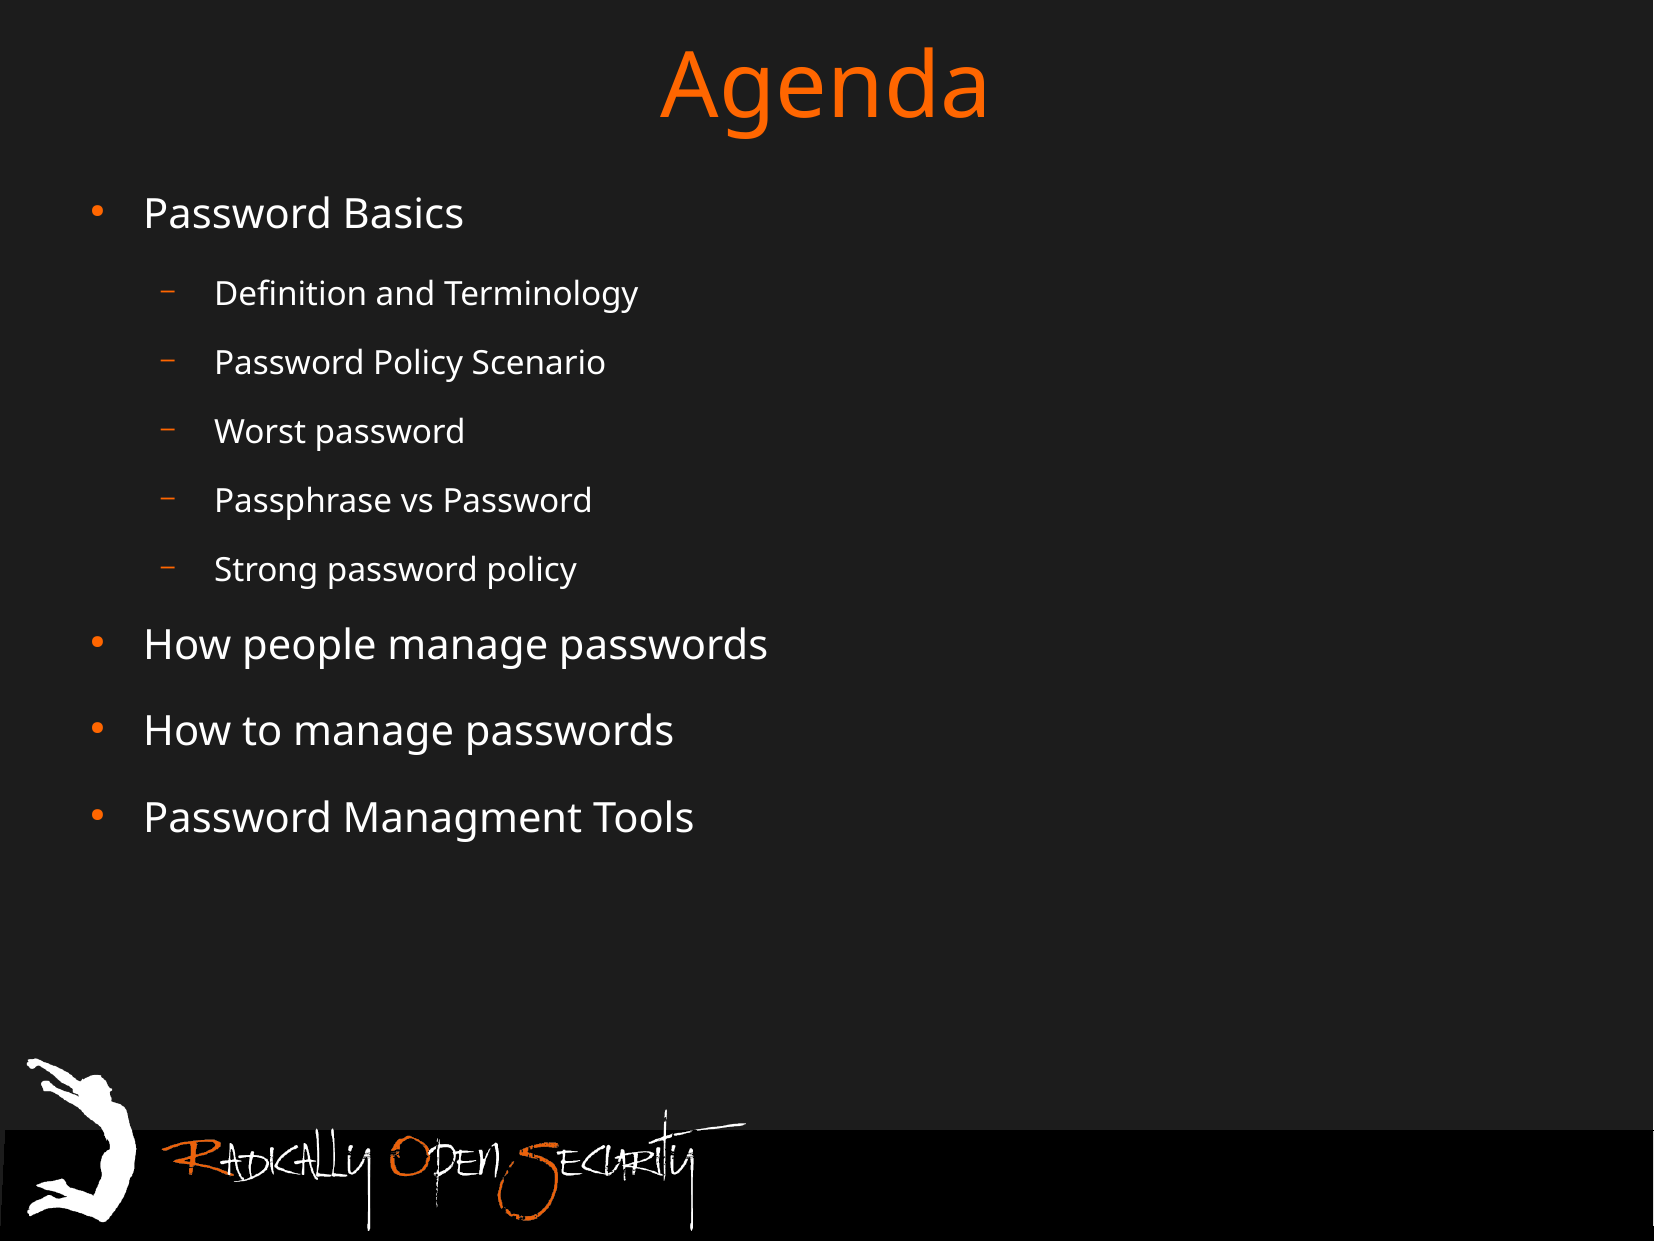

# Agenda
Password Basics
Definition and Terminology
Password Policy Scenario
Worst password
Passphrase vs Password
Strong password policy
How people manage passwords
How to manage passwords
Password Managment Tools